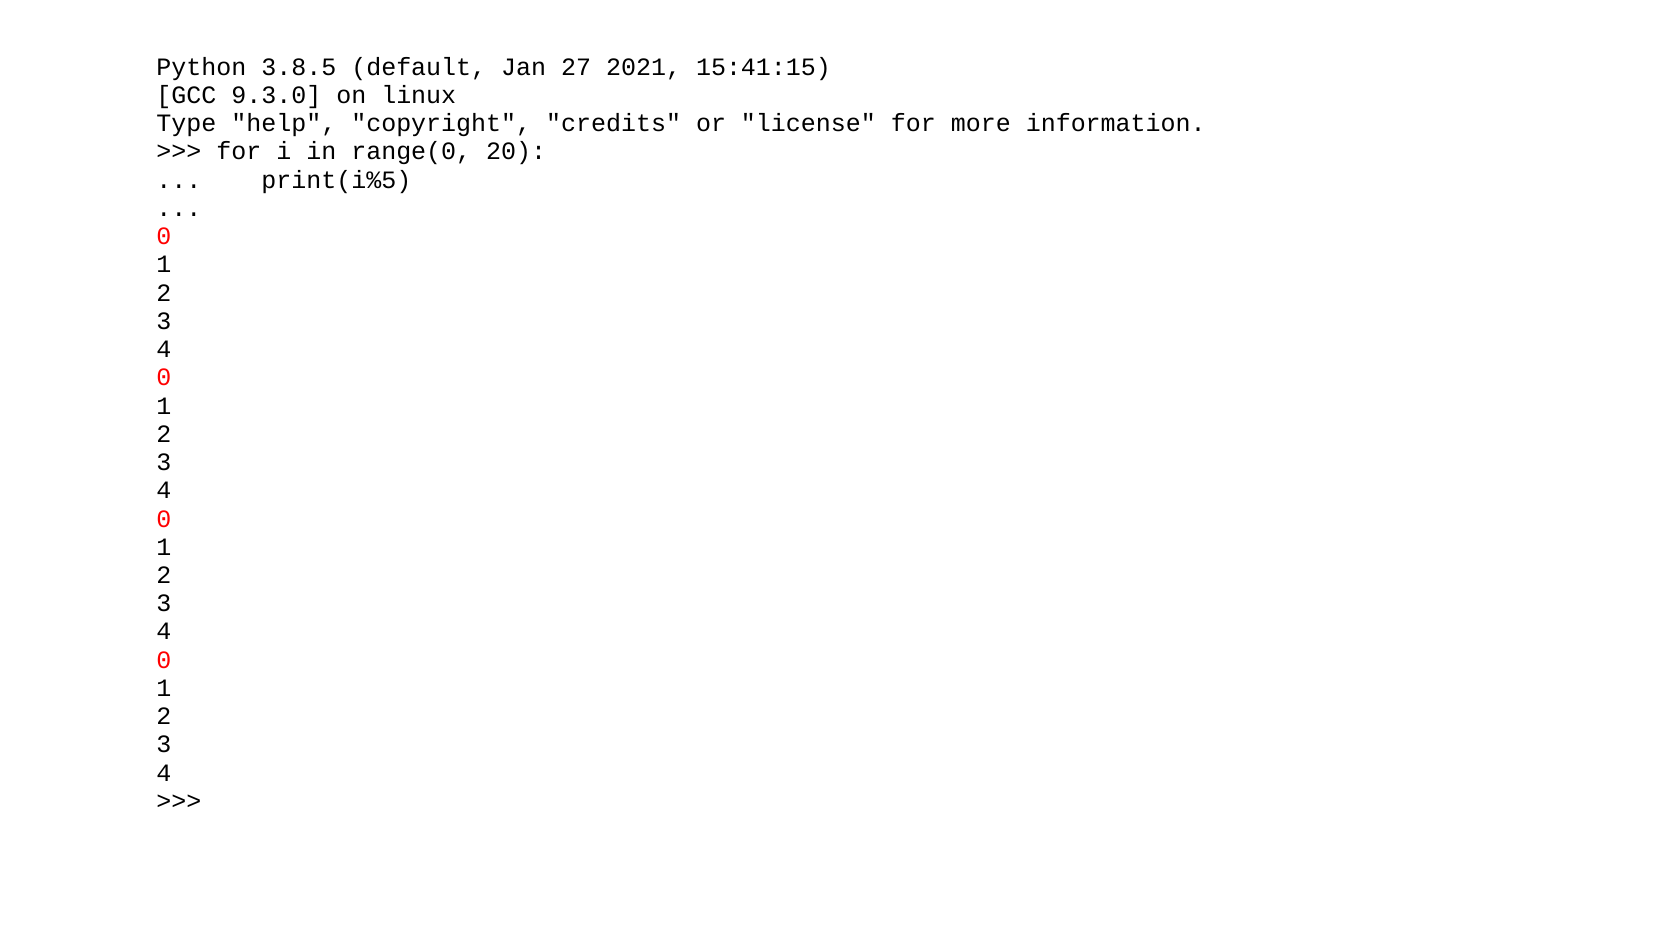

Python 3.8.5 (default, Jan 27 2021, 15:41:15)
[GCC 9.3.0] on linux
Type "help", "copyright", "credits" or "license" for more information.
>>> for i in range(0, 20):
... print(i%5)
...
0
1
2
3
4
0
1
2
3
4
0
1
2
3
4
0
1
2
3
4
>>>